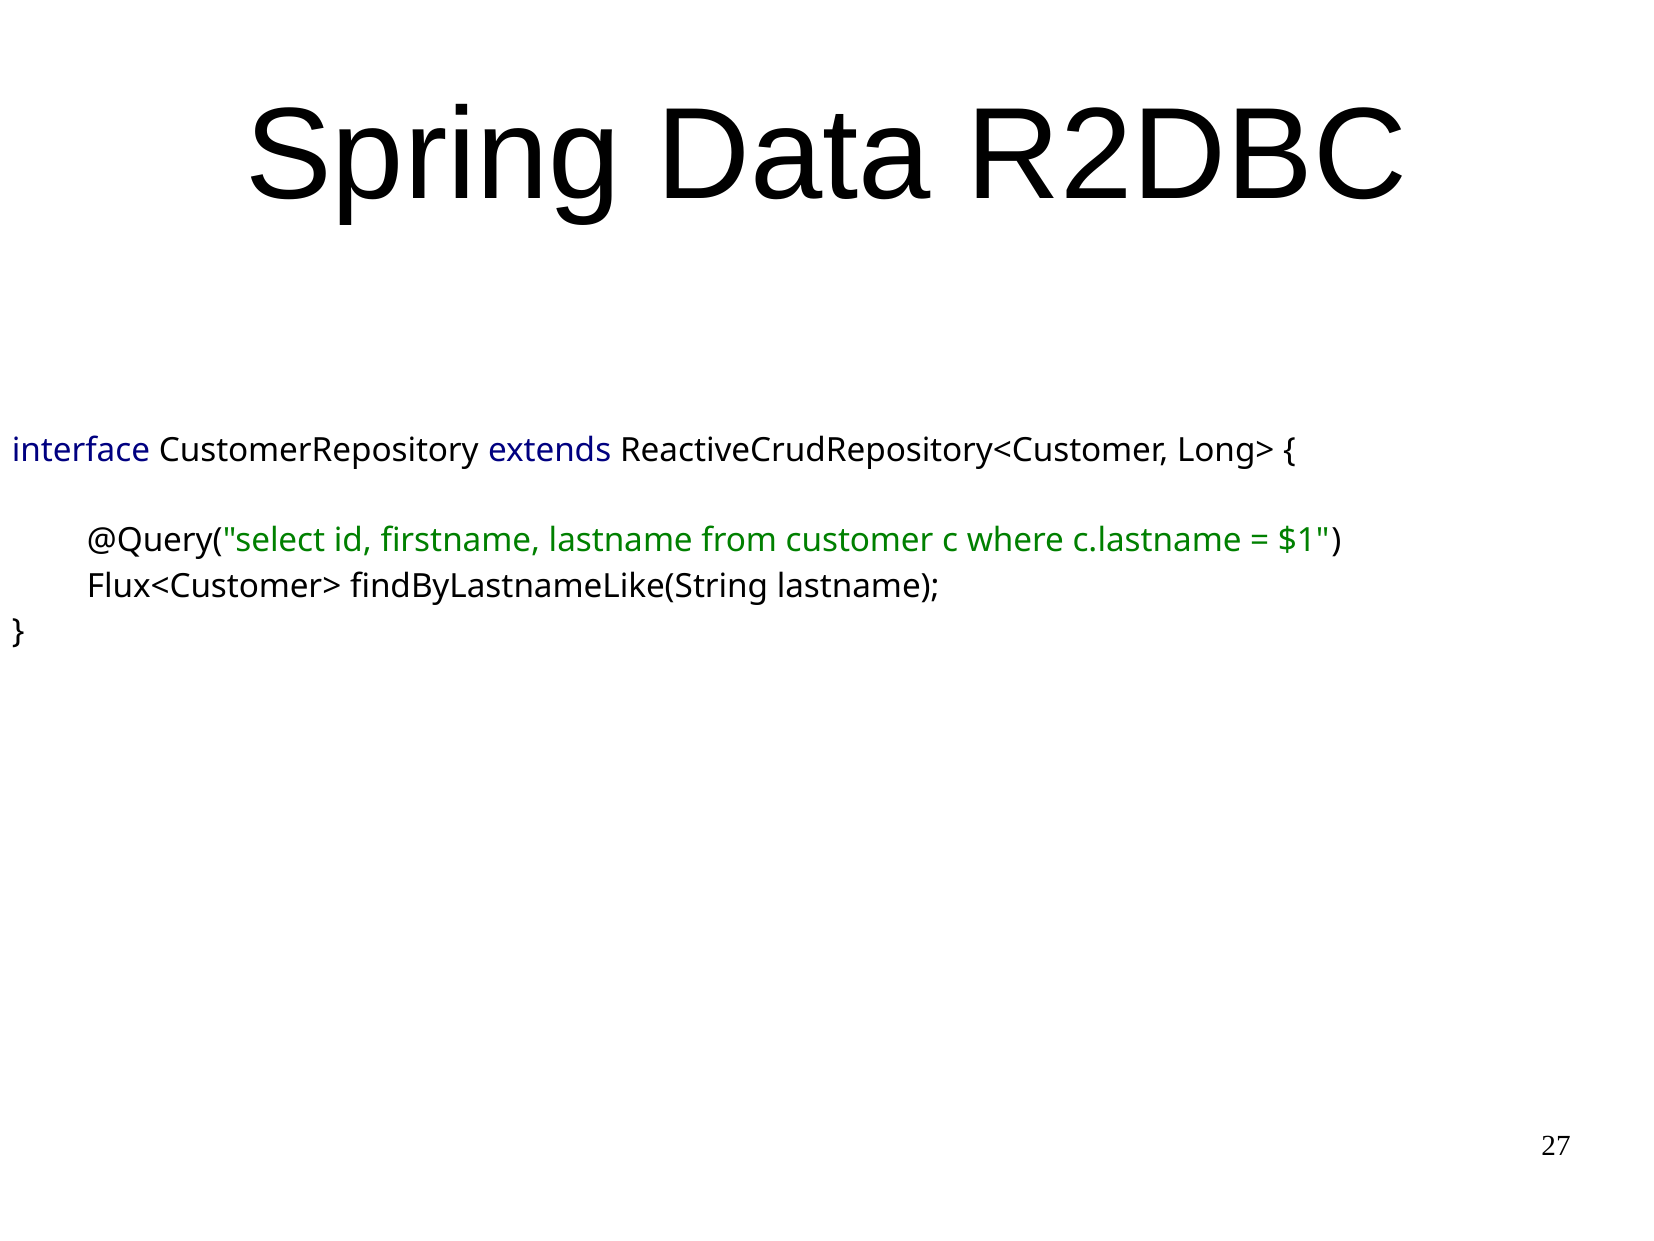

# Spring Data R2DBC
interface CustomerRepository extends ReactiveCrudRepository<Customer, Long> {
	@Query("select id, firstname, lastname from customer c where c.lastname = $1")
	Flux<Customer> findByLastnameLike(String lastname);
}
27